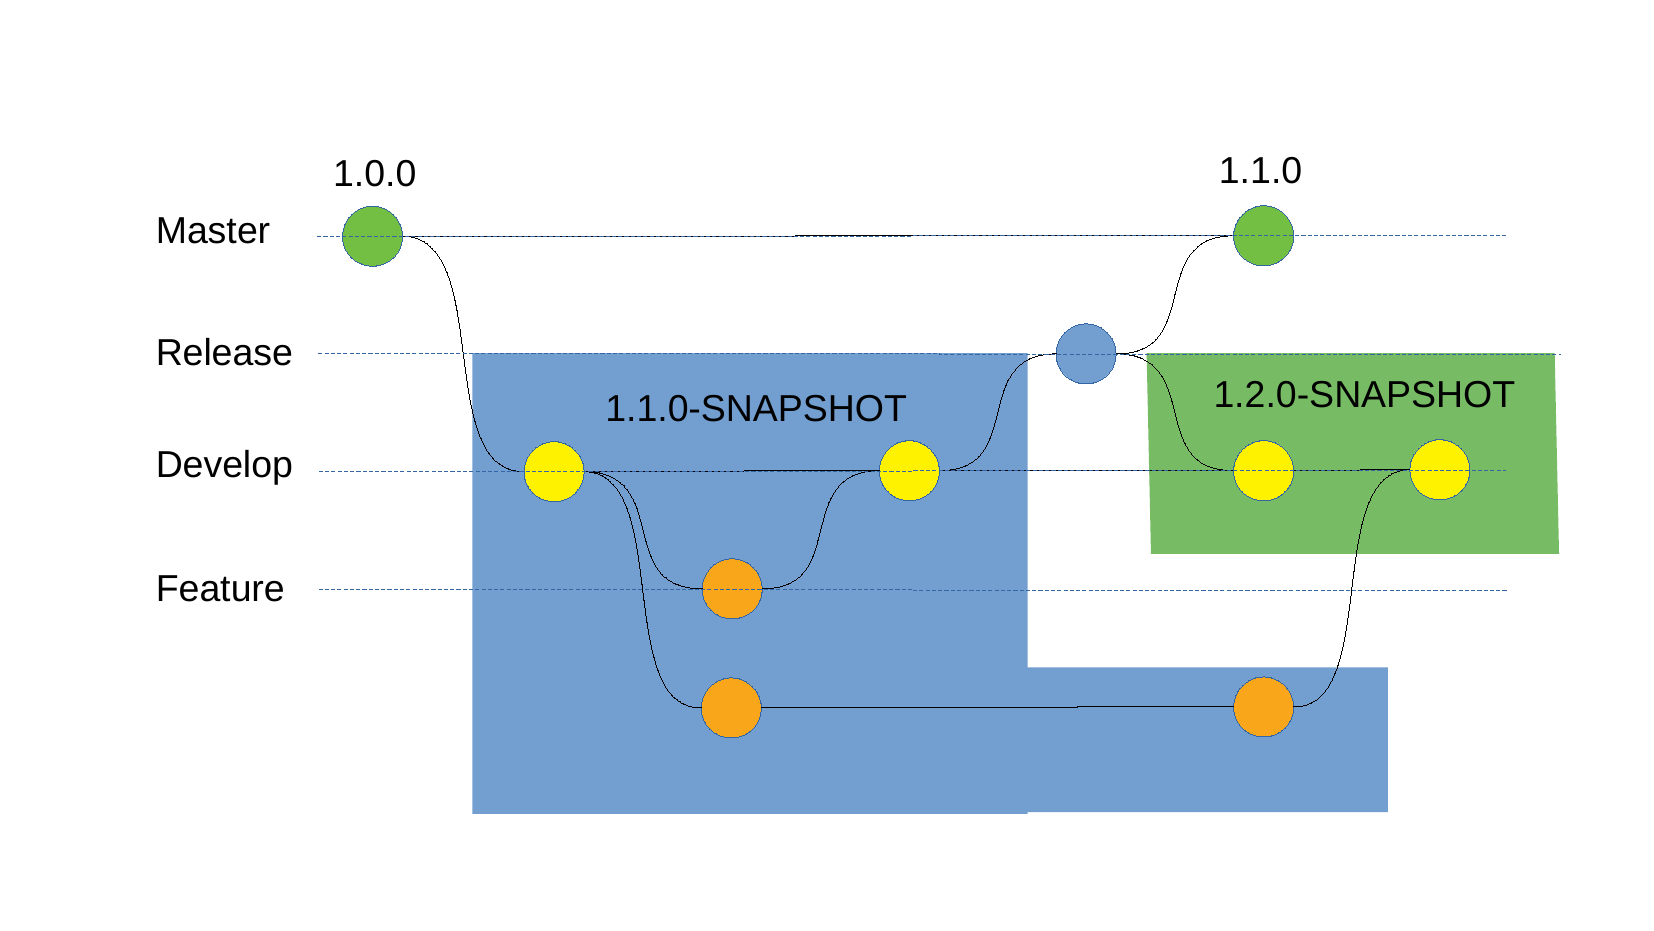

1.1.0
1.0.0
Master
Release
1.2.0-SNAPSHOT
1.1.0-SNAPSHOT
Develop
Feature